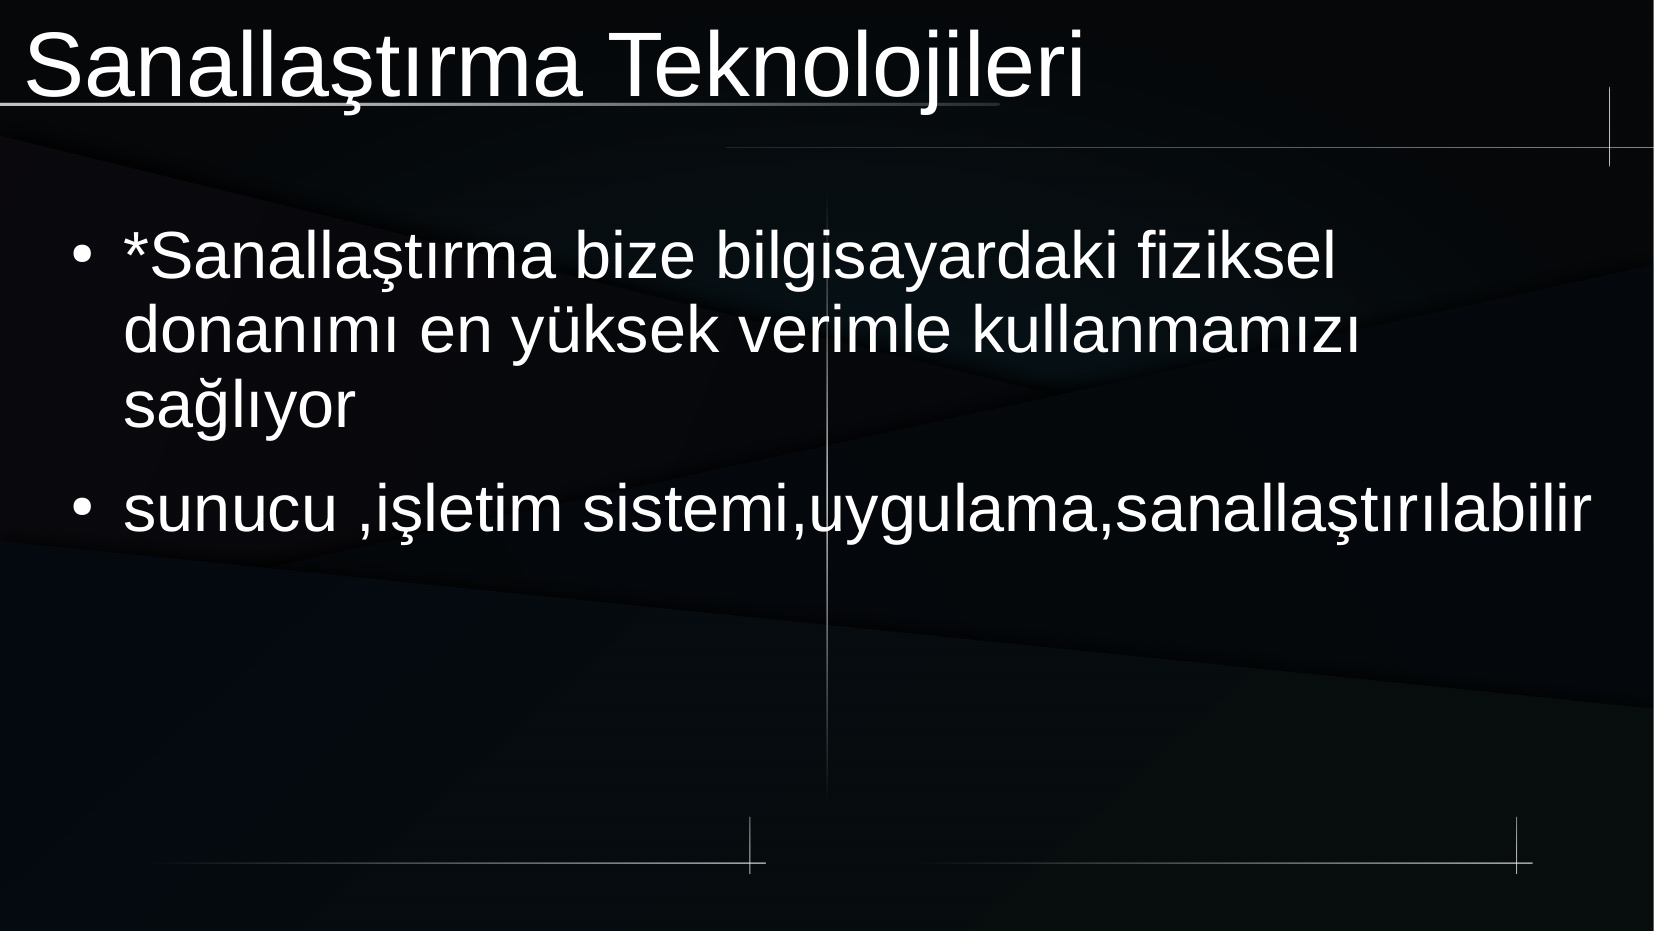

# Sanallaştırma Teknolojileri
*Sanallaştırma bize bilgisayardaki fiziksel donanımı en yüksek verimle kullanmamızı sağlıyor
sunucu ,işletim sistemi,uygulama,sanallaştırılabilir